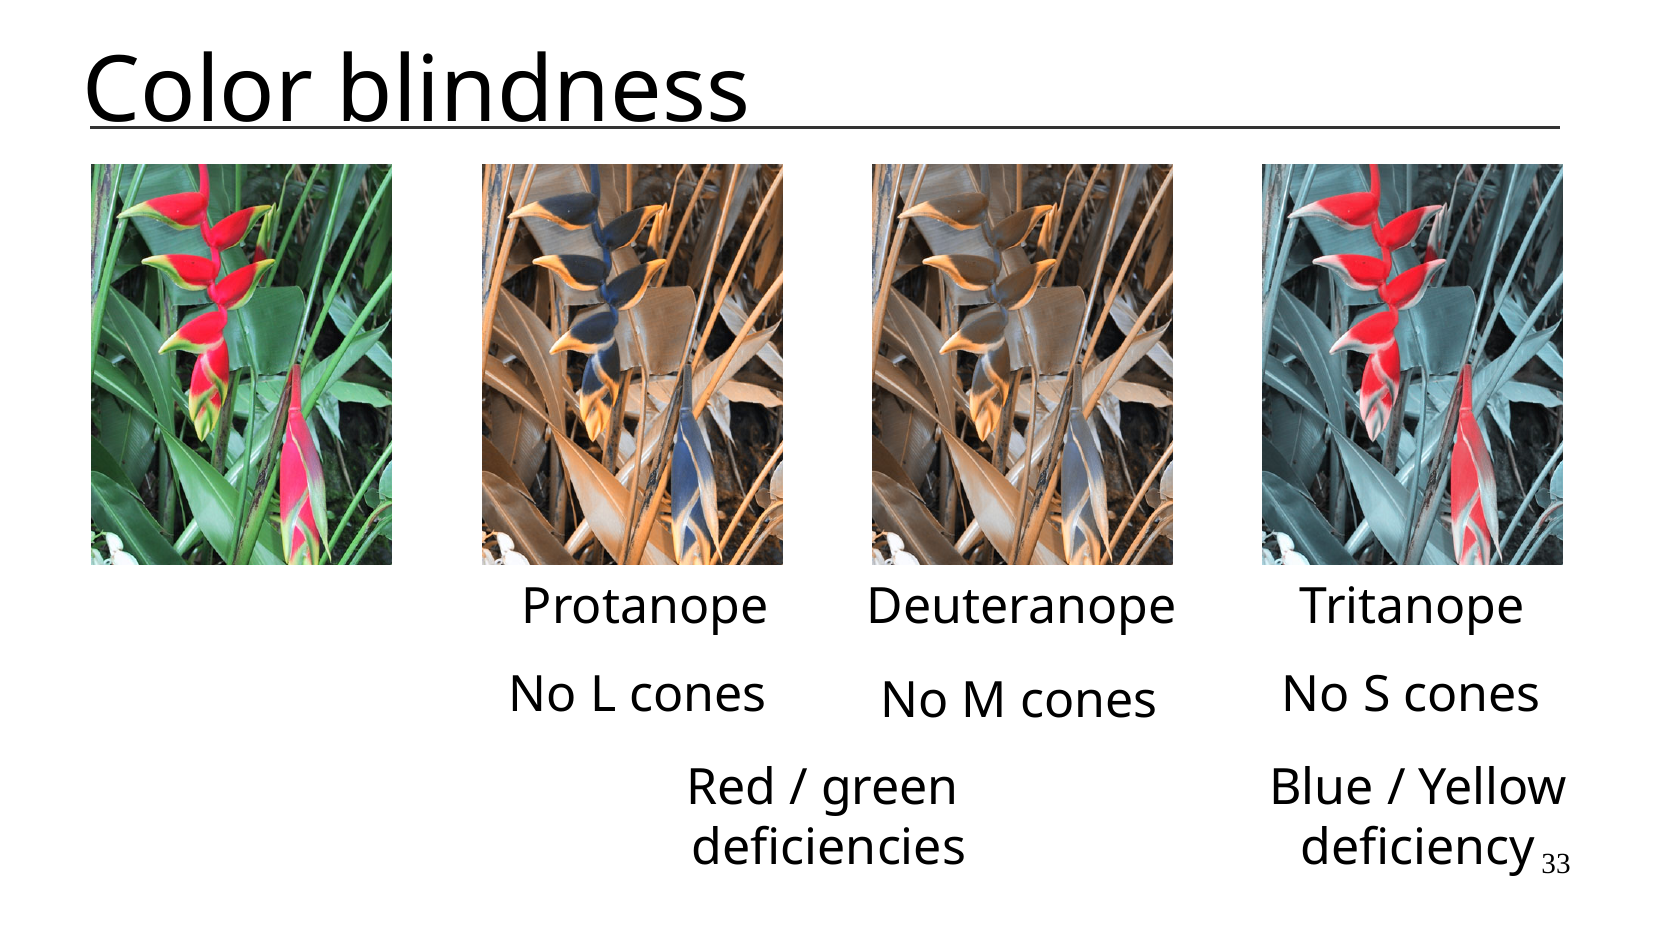

# Color blindness
Protanope
Deuteranope
Tritanope
No L cones
No S cones
No M cones
Red / green
deficiencies
Blue / Yellow
deficiency
33